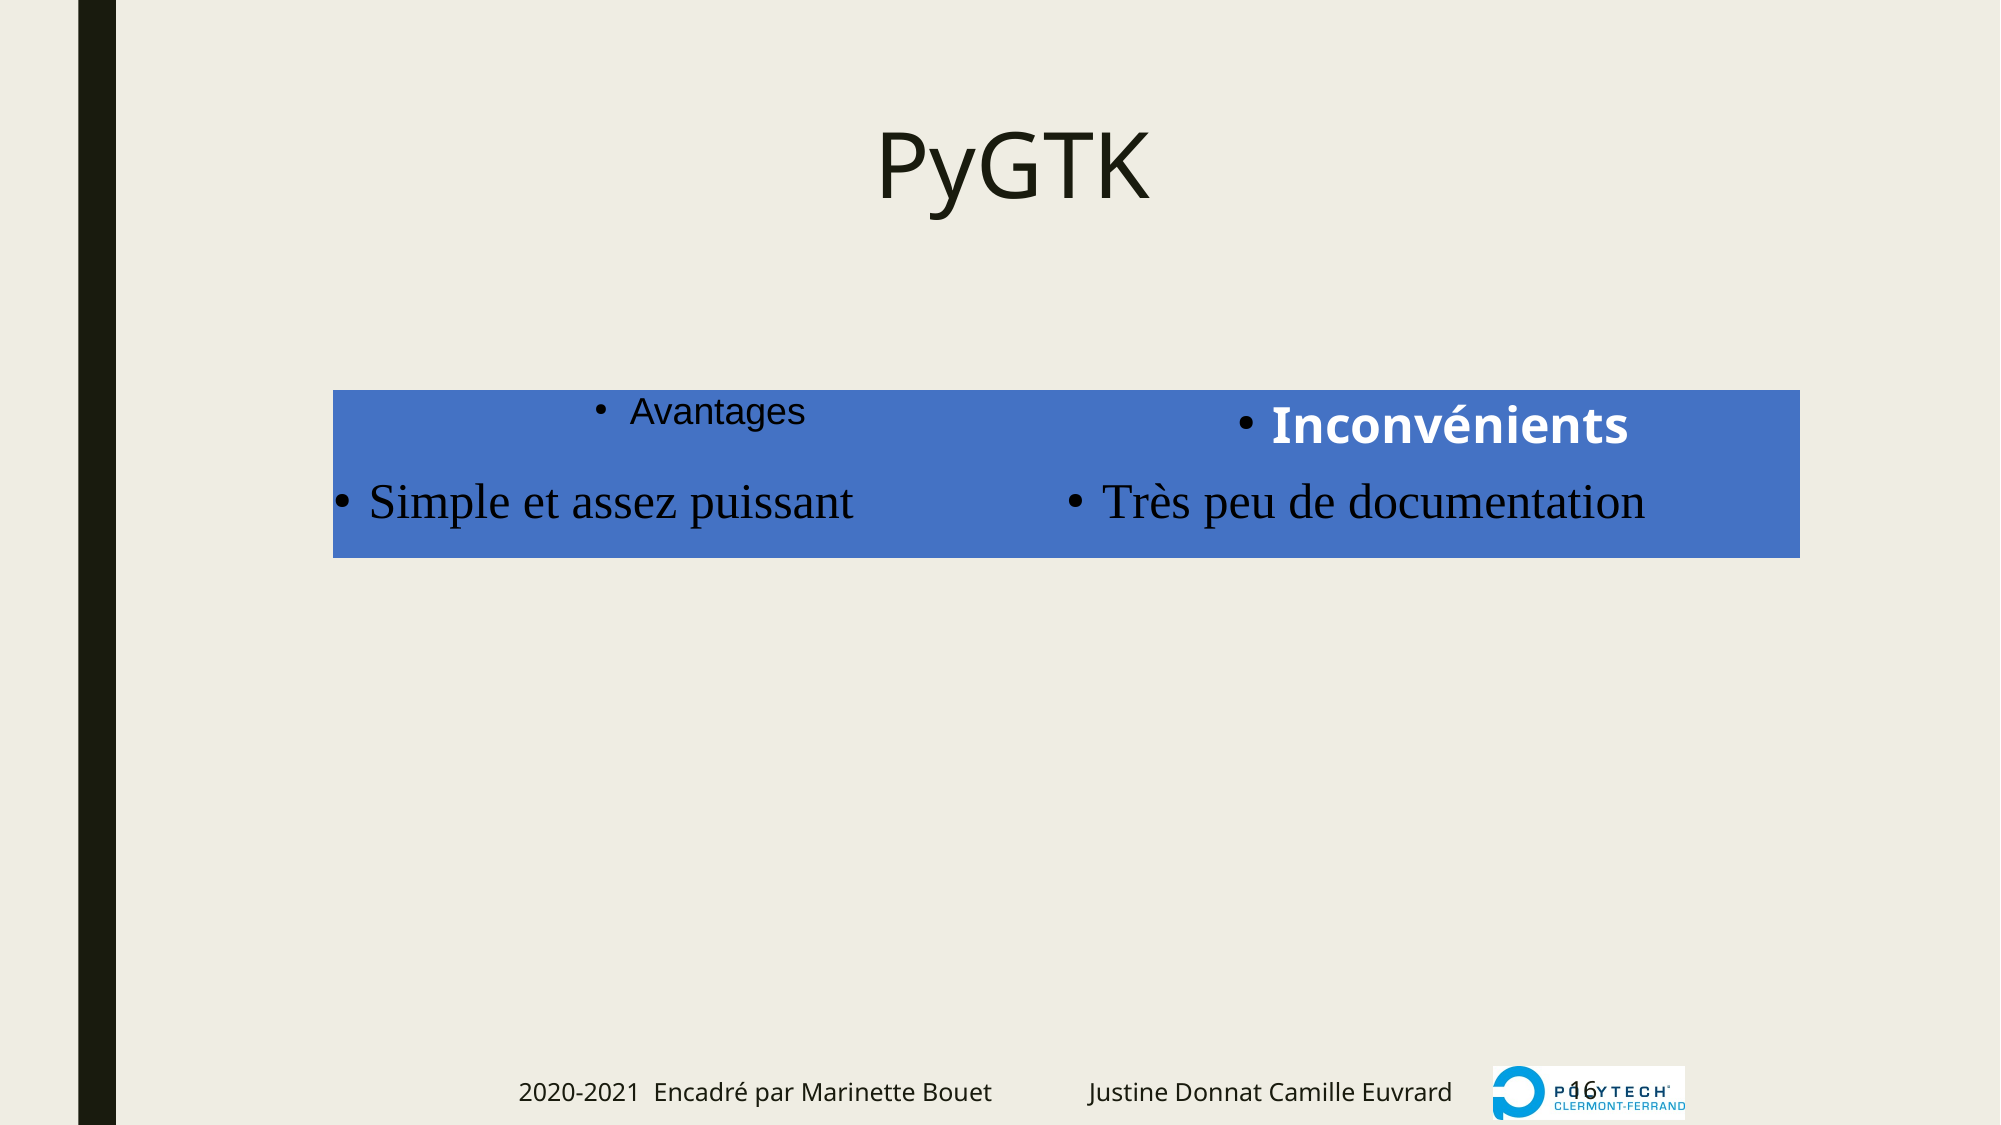

# PyGTK
| Avantages | Inconvénients |
| --- | --- |
| Simple et assez puissant | Très peu de documentation |
2020-2021 Encadré par Marinette Bouet Justine Donnat Camille Euvrard
16